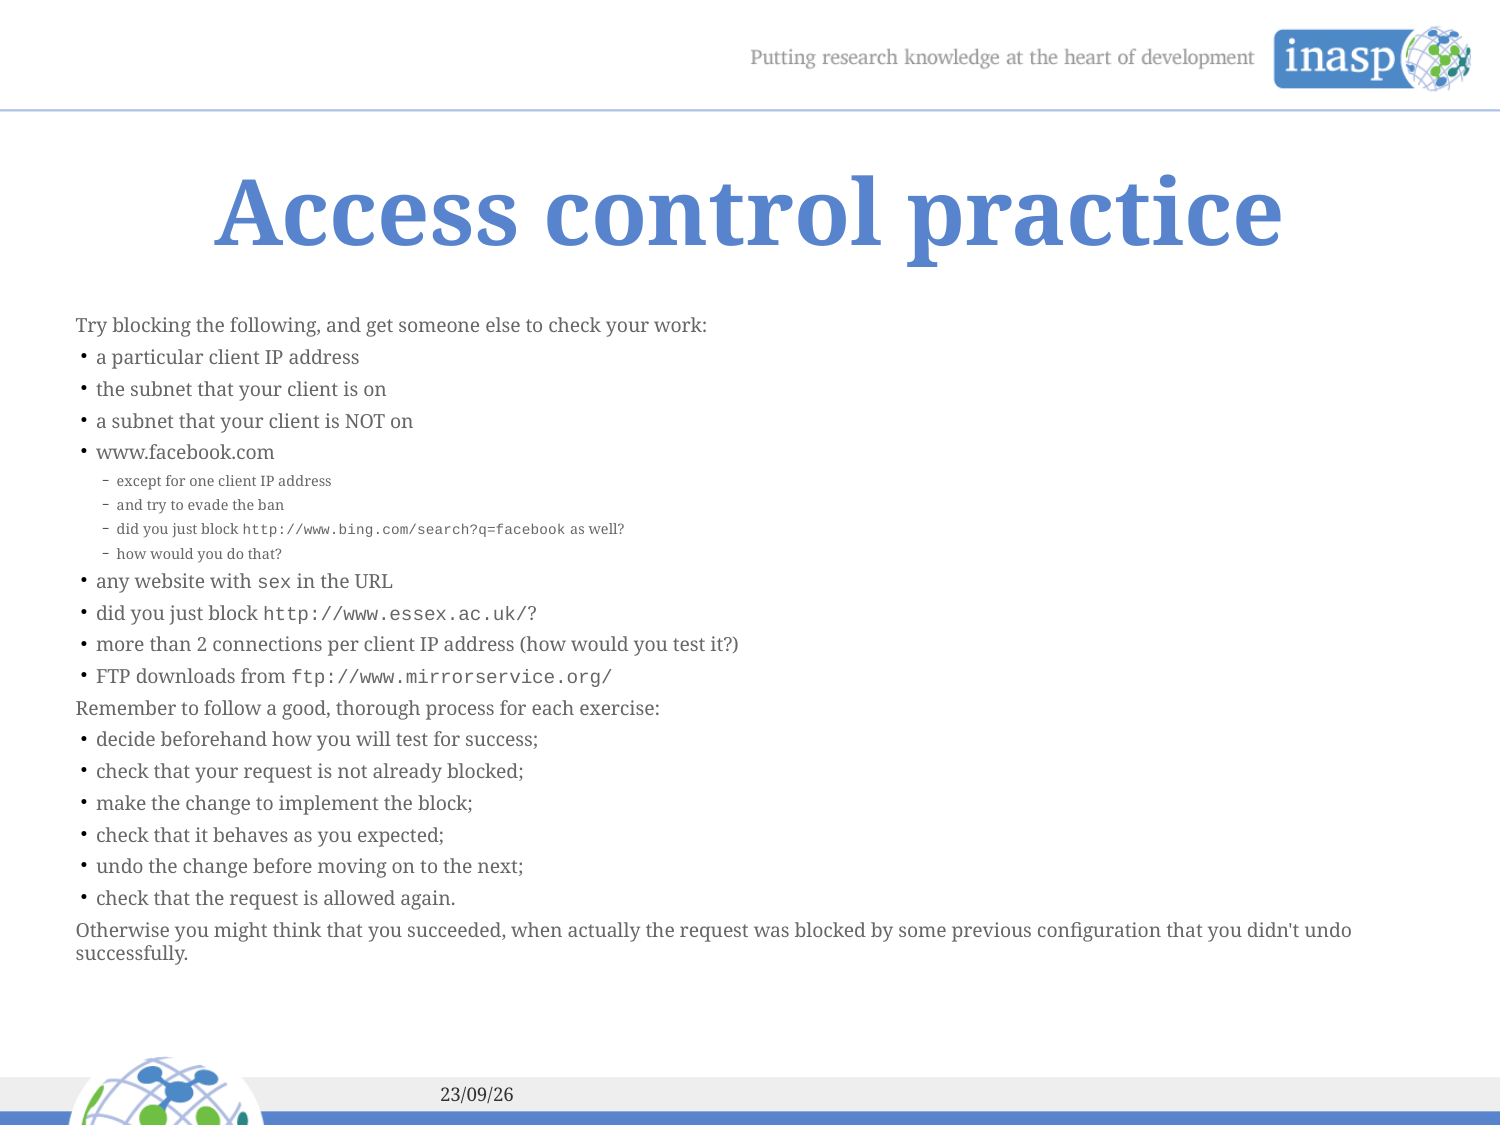

# Access control practice
Try blocking the following, and get someone else to check your work:
a particular client IP address
the subnet that your client is on
a subnet that your client is NOT on
www.facebook.com
except for one client IP address
and try to evade the ban
did you just block http://www.bing.com/search?q=facebook as well?
how would you do that?
any website with sex in the URL
did you just block http://www.essex.ac.uk/?
more than 2 connections per client IP address (how would you test it?)
FTP downloads from ftp://www.mirrorservice.org/
Remember to follow a good, thorough process for each exercise:
decide beforehand how you will test for success;
check that your request is not already blocked;
make the change to implement the block;
check that it behaves as you expected;
undo the change before moving on to the next;
check that the request is allowed again.
Otherwise you might think that you succeeded, when actually the request was blocked by some previous configuration that you didn't undo successfully.